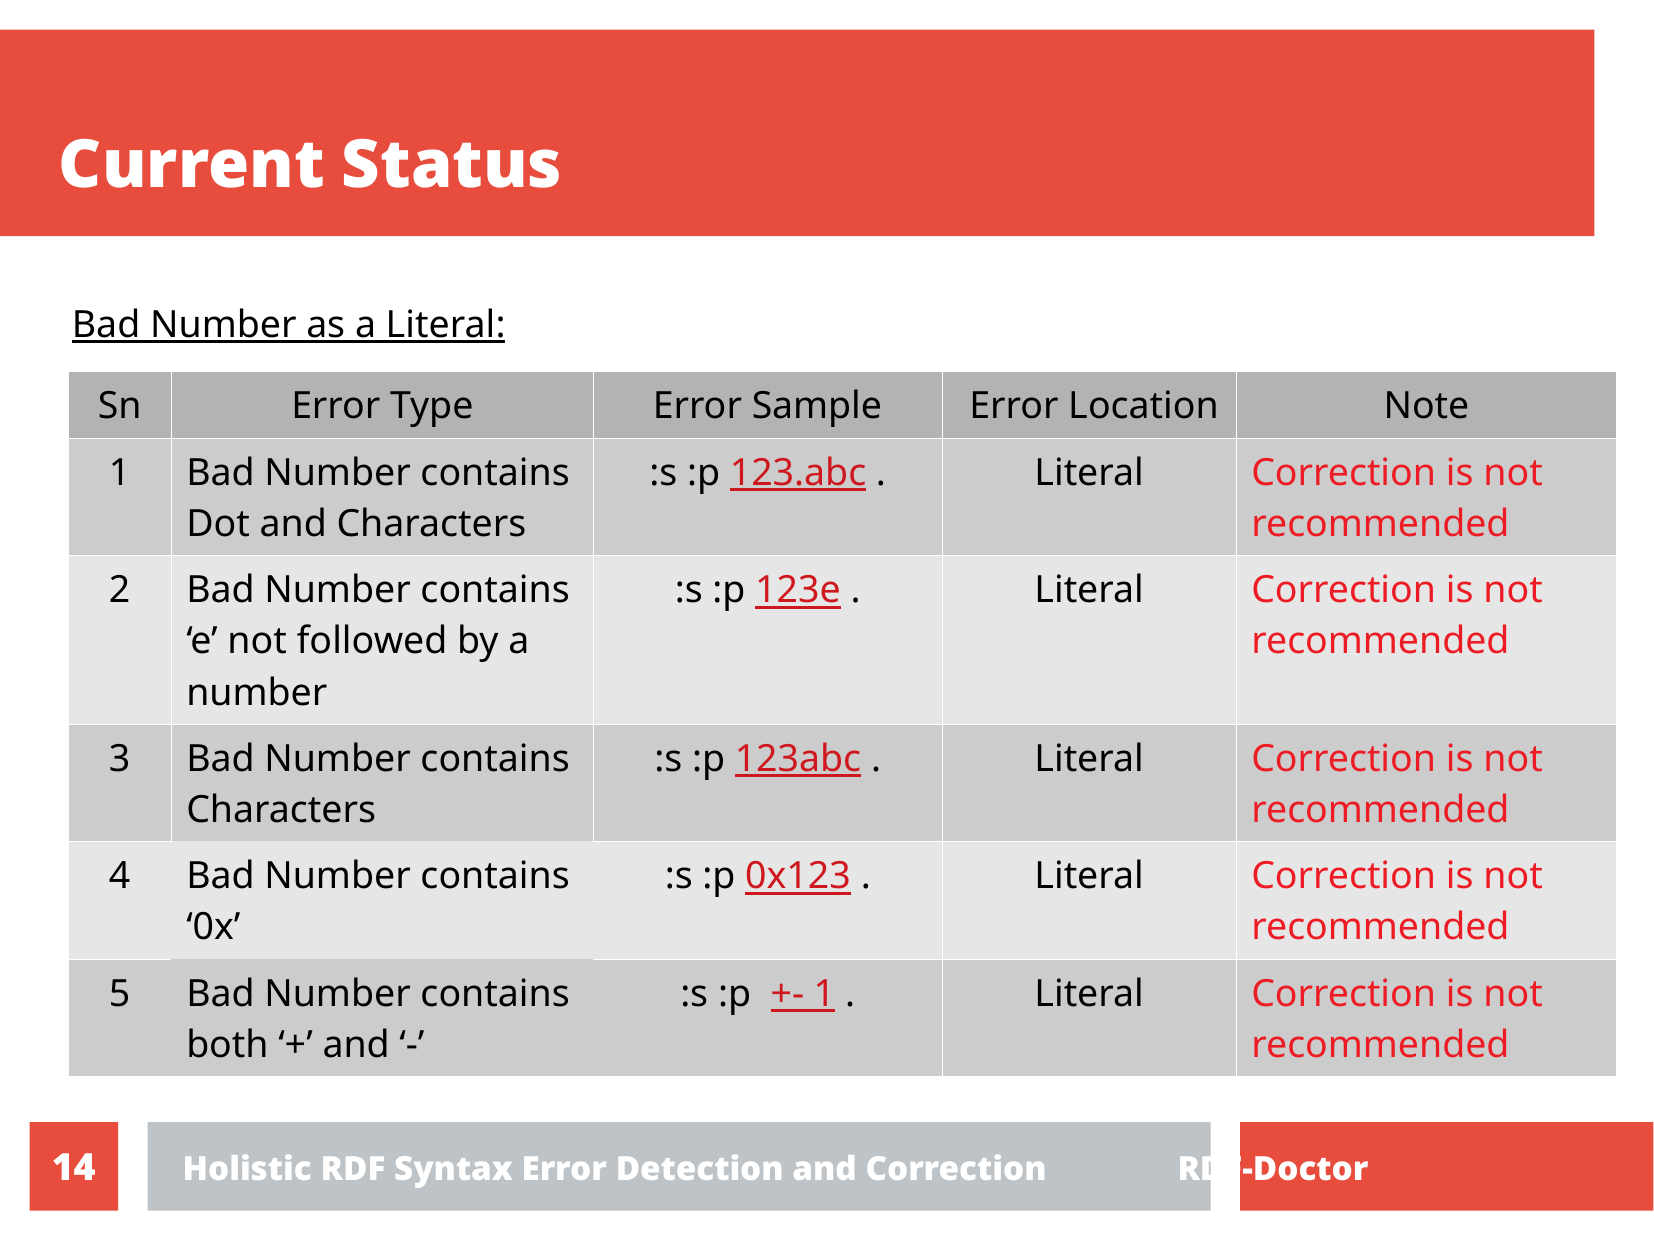

# Current Status
Bad Number as a Literal:
| Sn | Error Type | Error Sample | Error Location | Note |
| --- | --- | --- | --- | --- |
| 1 | Bad Number contains Dot and Characters | :s :p 123.abc . | Literal | Correction is not recommended |
| 2 | Bad Number contains ‘e’ not followed by a number | :s :p 123e . | Literal | Correction is not recommended |
| 3 | Bad Number contains Characters | :s :p 123abc . | Literal | Correction is not recommended |
| 4 | Bad Number contains ‘0x’ | :s :p 0x123 . | Literal | Correction is not recommended |
| 5 | Bad Number contains both ‘+’ and ‘-’ | :s :p +- 1 . | Literal | Correction is not recommended |
14
Holistic RDF Syntax Error Detection and Correction RDF-Doctor